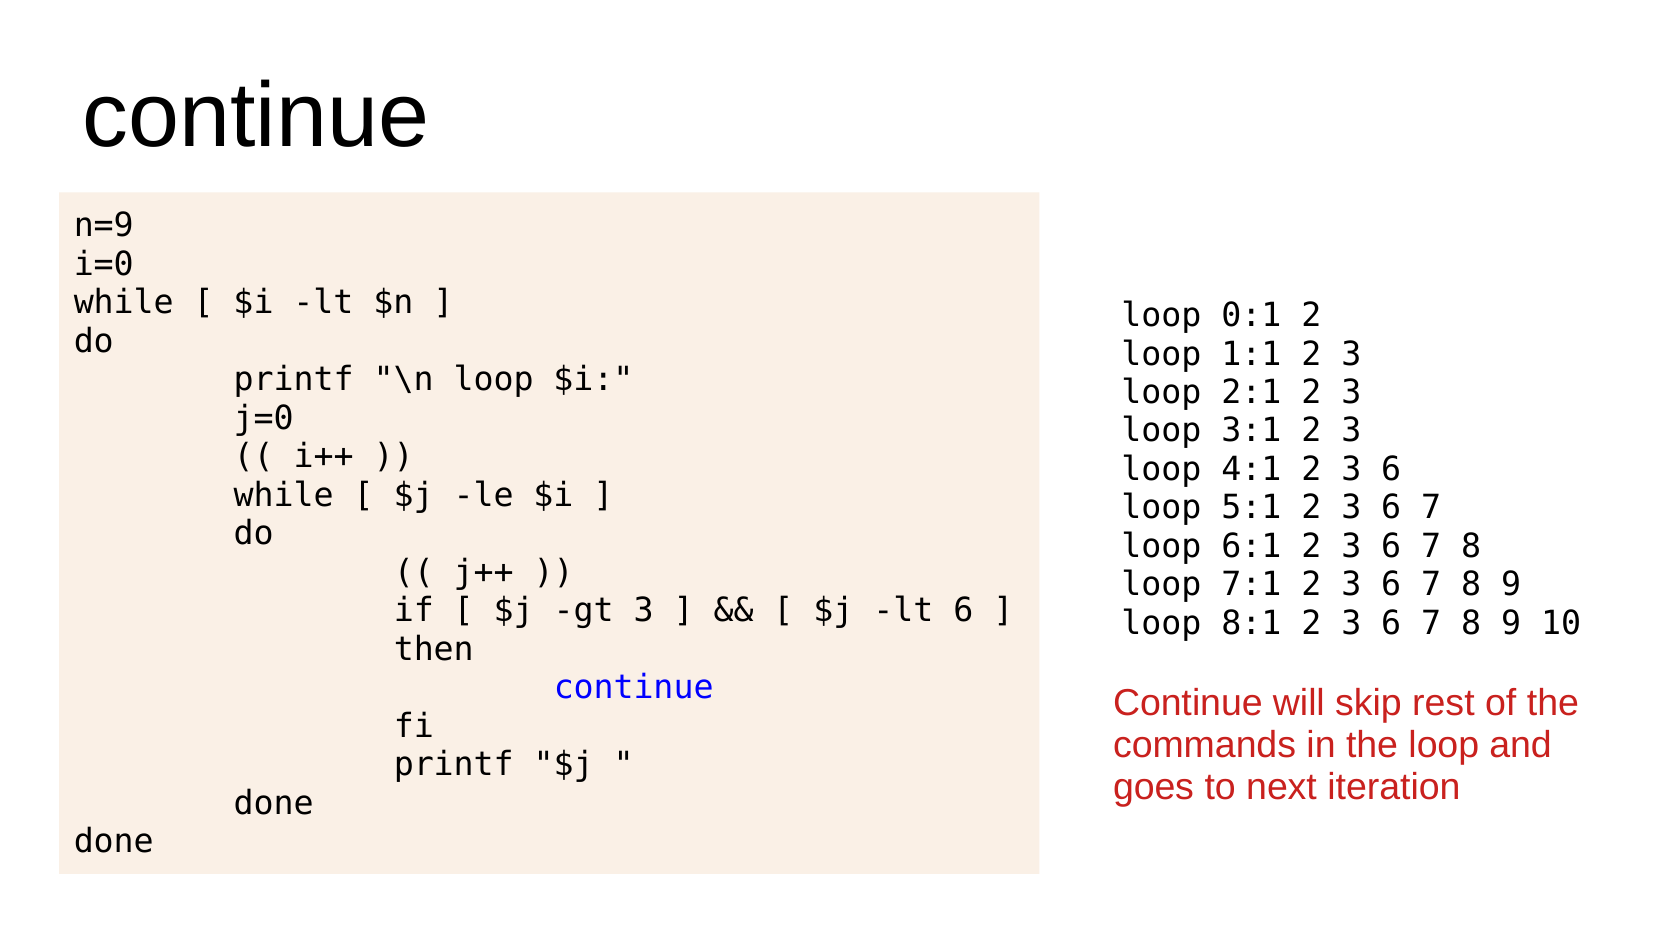

# continue
n=9
i=0
while [ $i -lt $n ]
do
 printf "\n loop $i:"
 j=0
 (( i++ ))
 while [ $j -le $i ]
 do
 (( j++ ))
 if [ $j -gt 3 ] && [ $j -lt 6 ]
 then
 continue
 fi
 printf "$j "
 done
done
 loop 0:1 2
 loop 1:1 2 3
 loop 2:1 2 3
 loop 3:1 2 3
 loop 4:1 2 3 6
 loop 5:1 2 3 6 7
 loop 6:1 2 3 6 7 8
 loop 7:1 2 3 6 7 8 9
 loop 8:1 2 3 6 7 8 9 10
Continue will skip rest of the commands in the loop and goes to next iteration